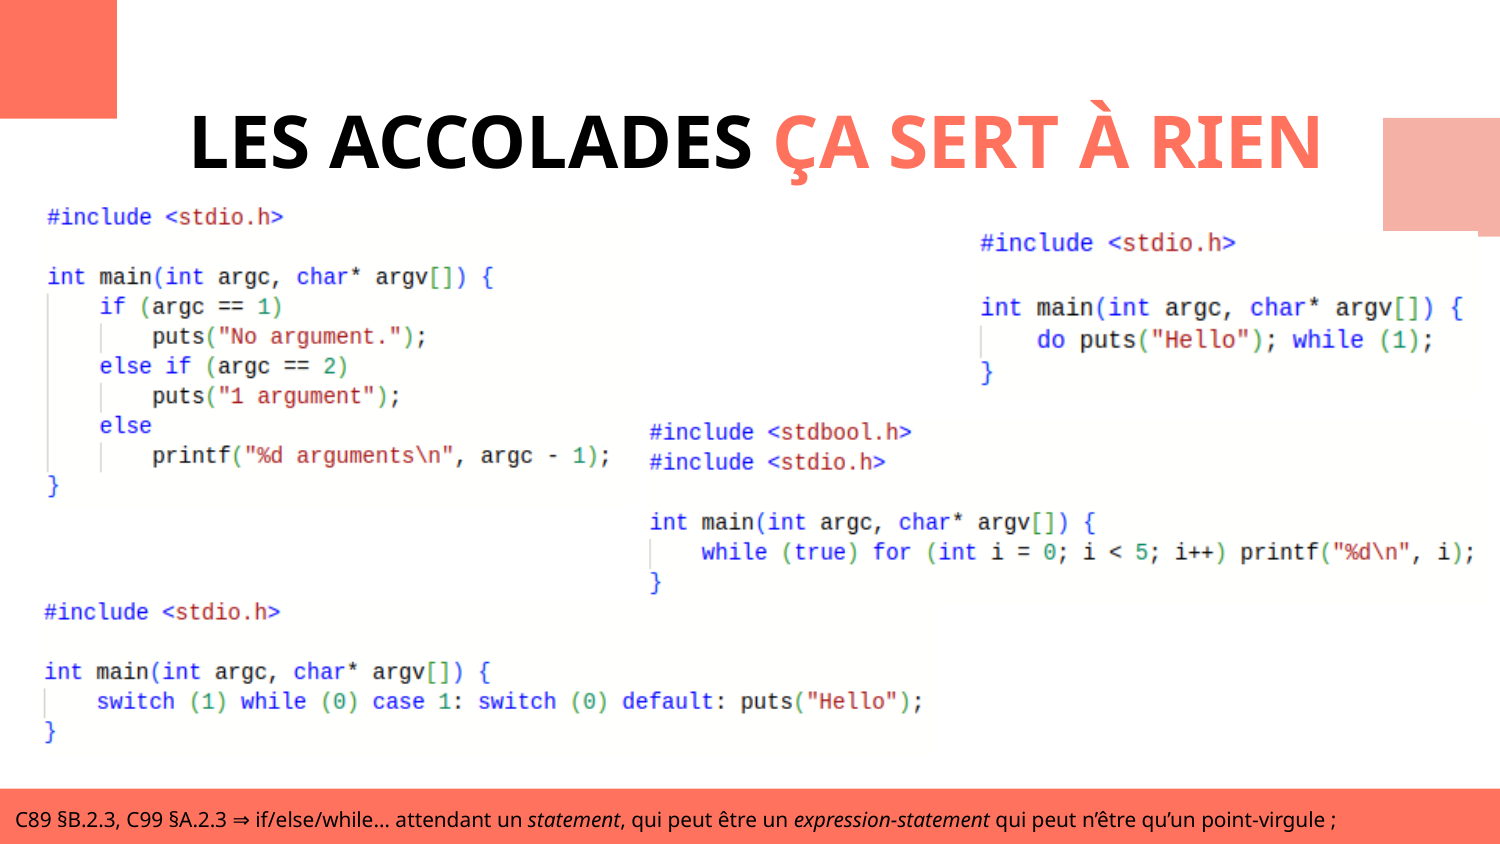

# LES ACCOLADES ÇA SERT À RIEN
C89 §B.2.3, C99 §A.2.3 ⇒ if/else/while… attendant un statement, qui peut être un expression-statement qui peut n’être qu’un point-virgule ;